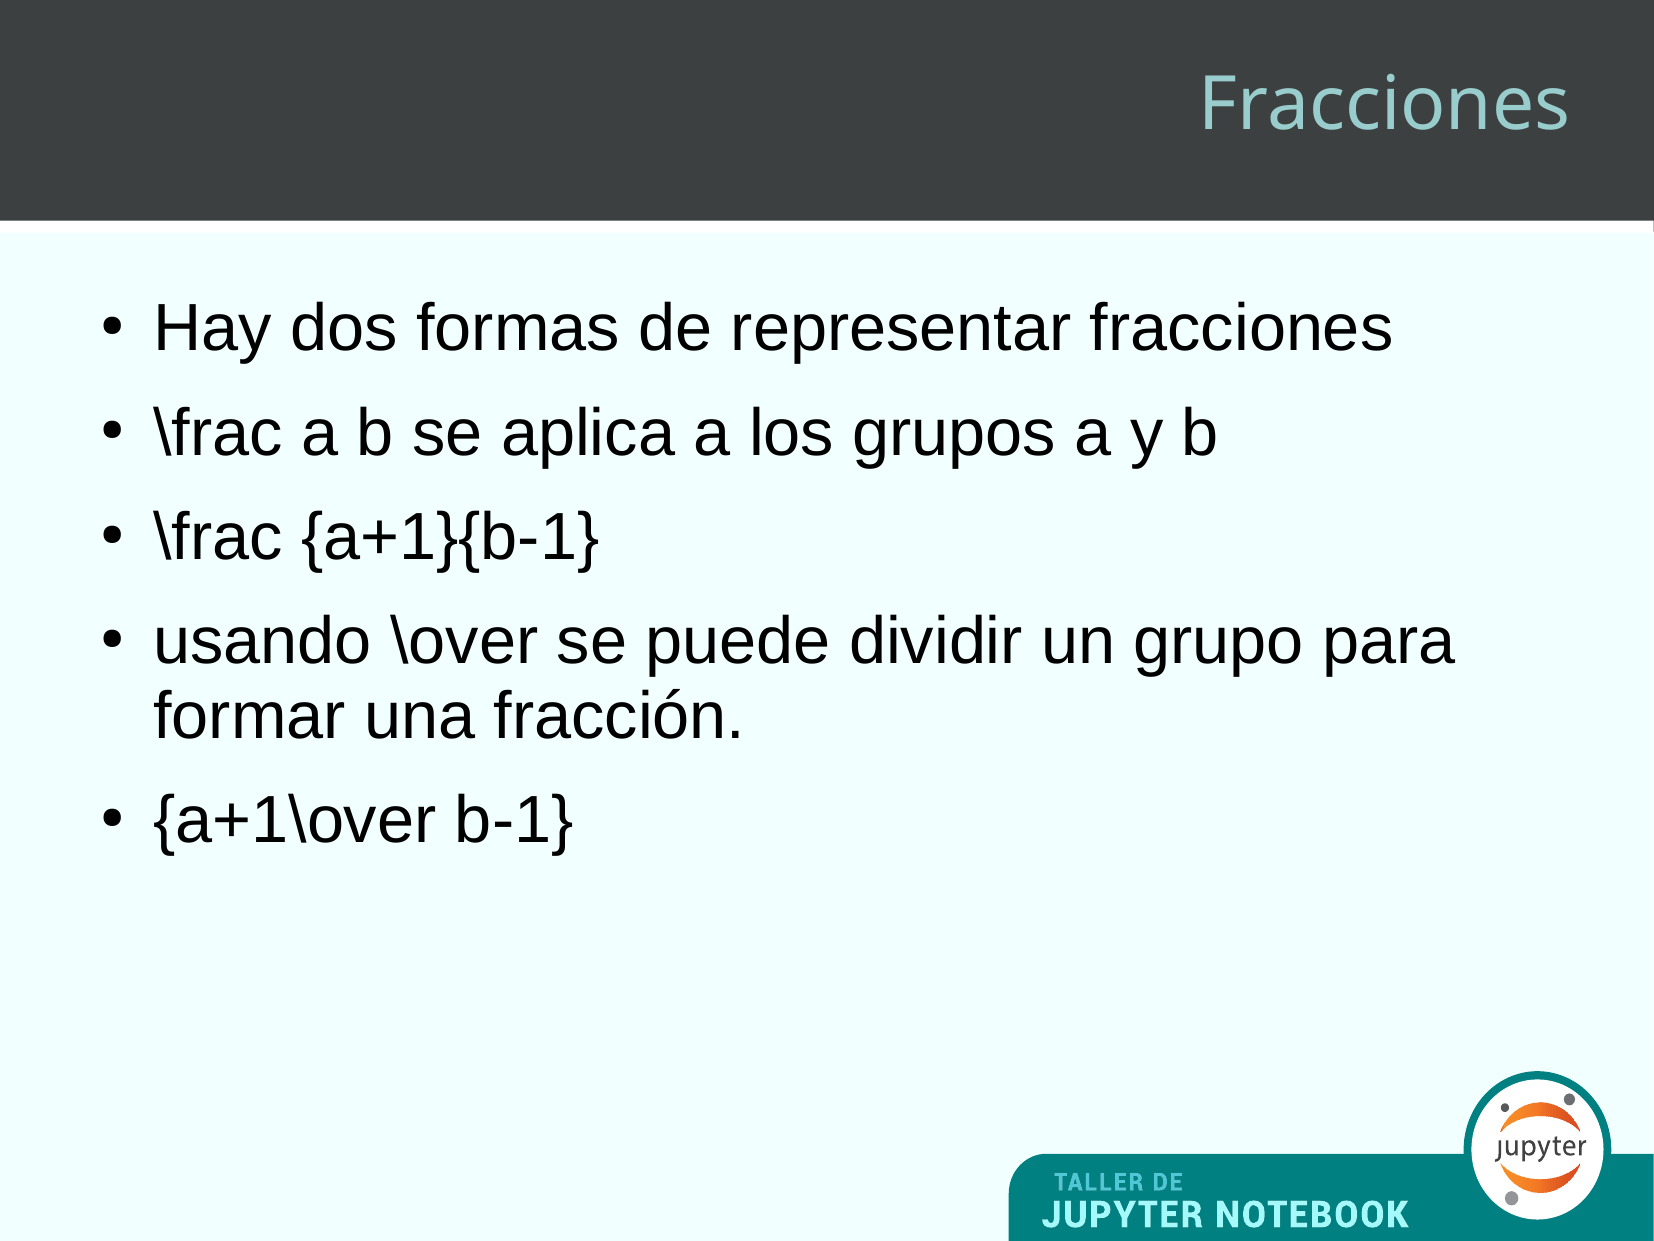

# Fracciones
Hay dos formas de representar fracciones
\frac a b se aplica a los grupos a y b
\frac {a+1}{b-1}
usando \over se puede dividir un grupo para formar una fracción.
{a+1\over b-1}